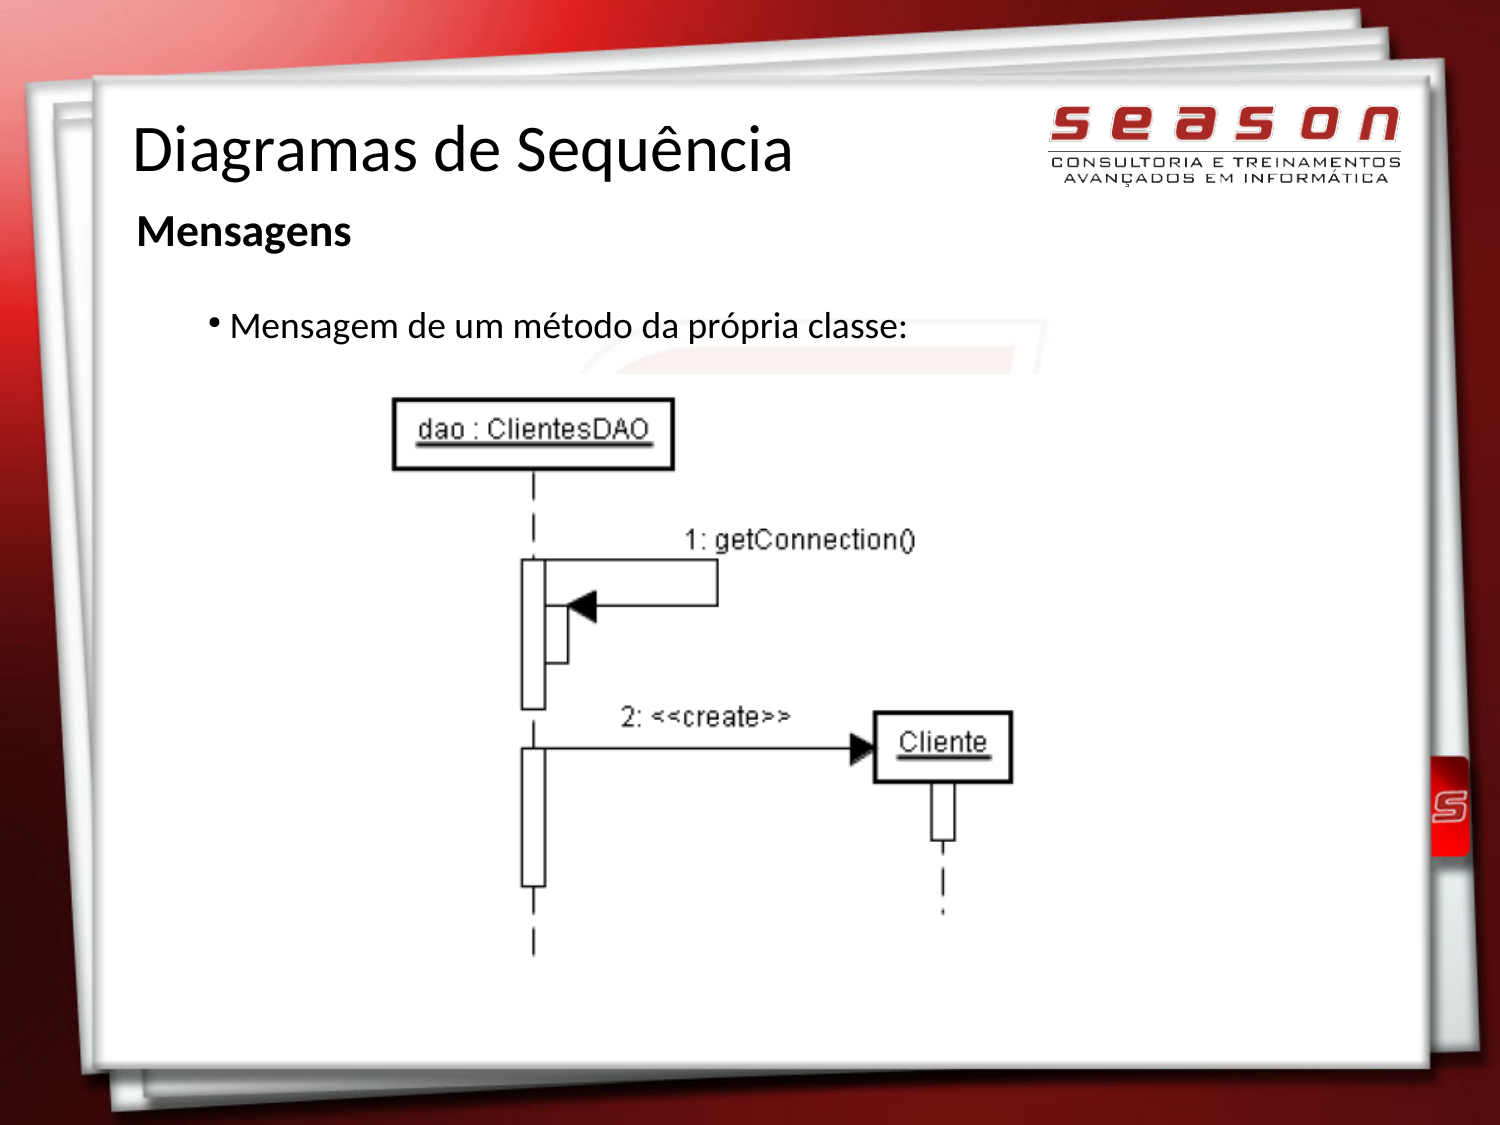

# Diagramas de Sequência
Mensagens
 Mensagem de um método da própria classe: